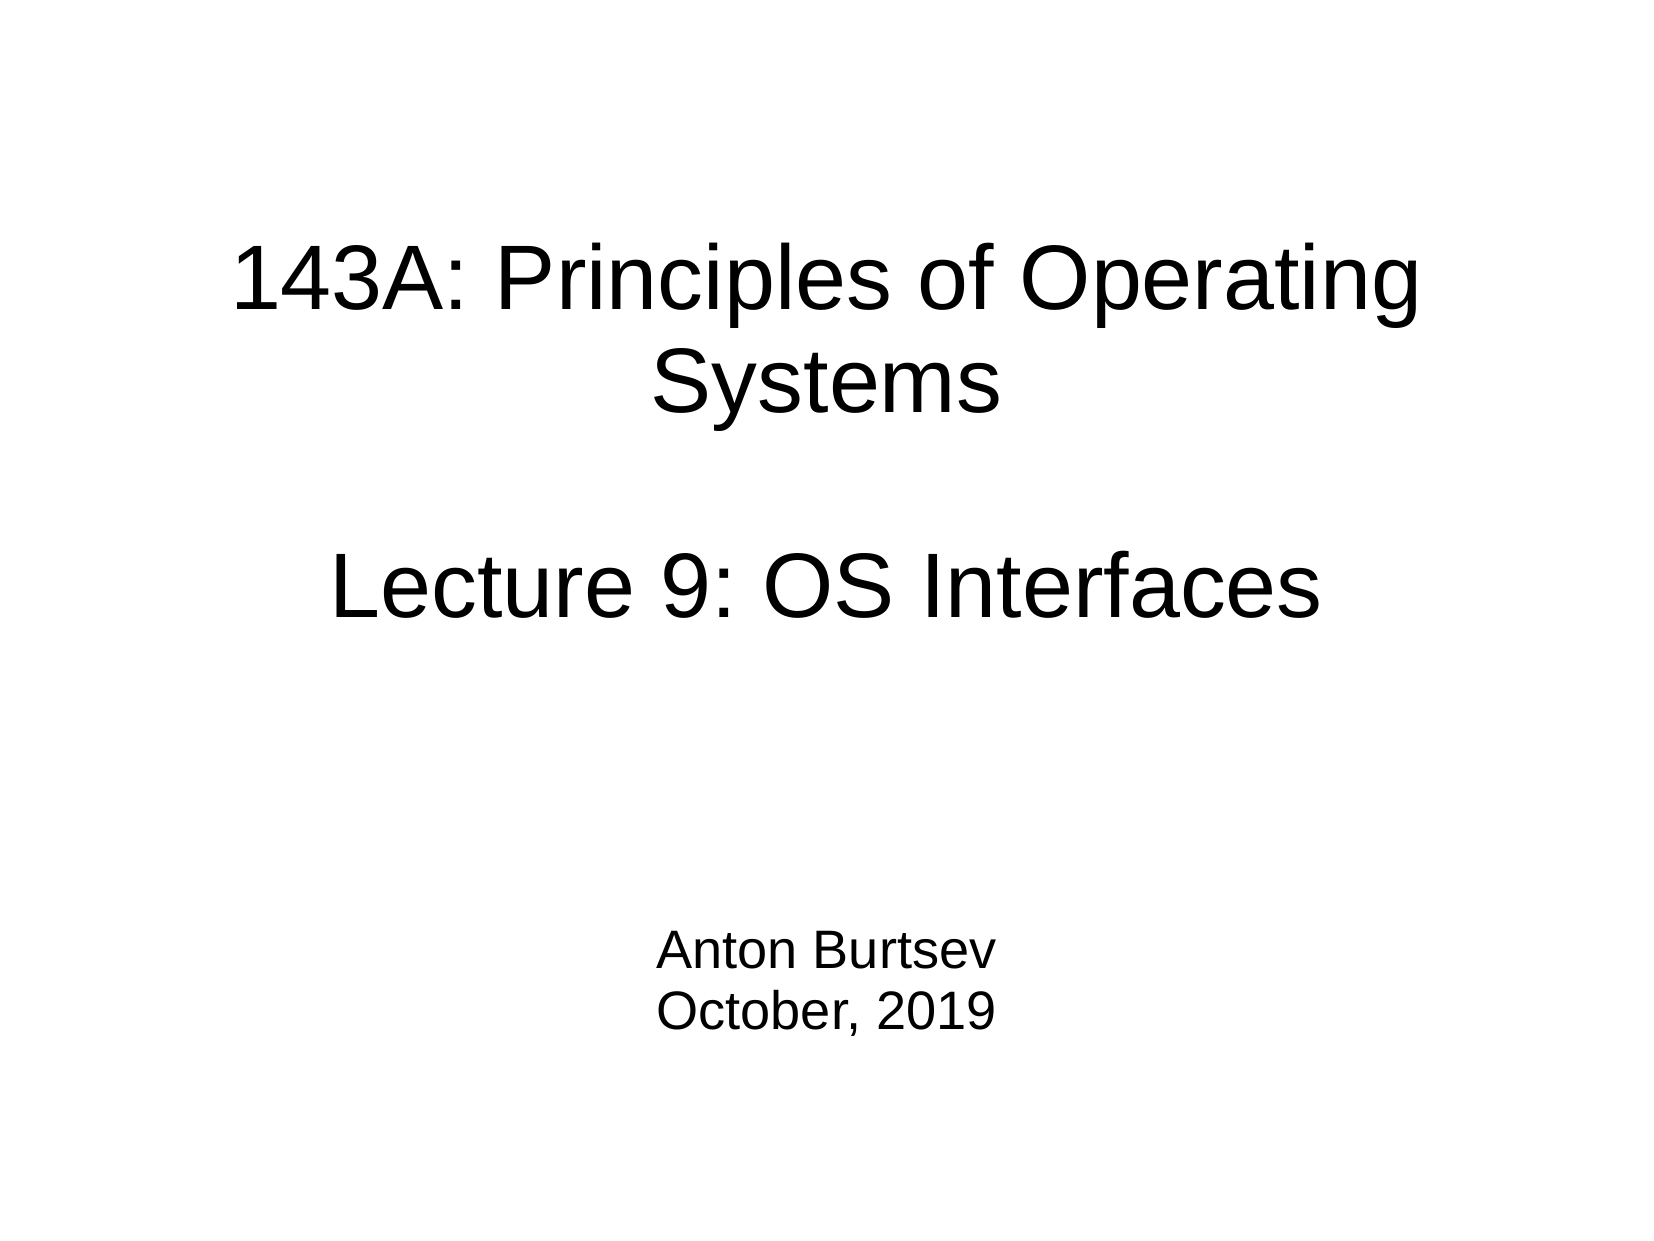

# 143A: Principles of Operating Systems Lecture 9: OS Interfaces
Anton Burtsev
October, 2019